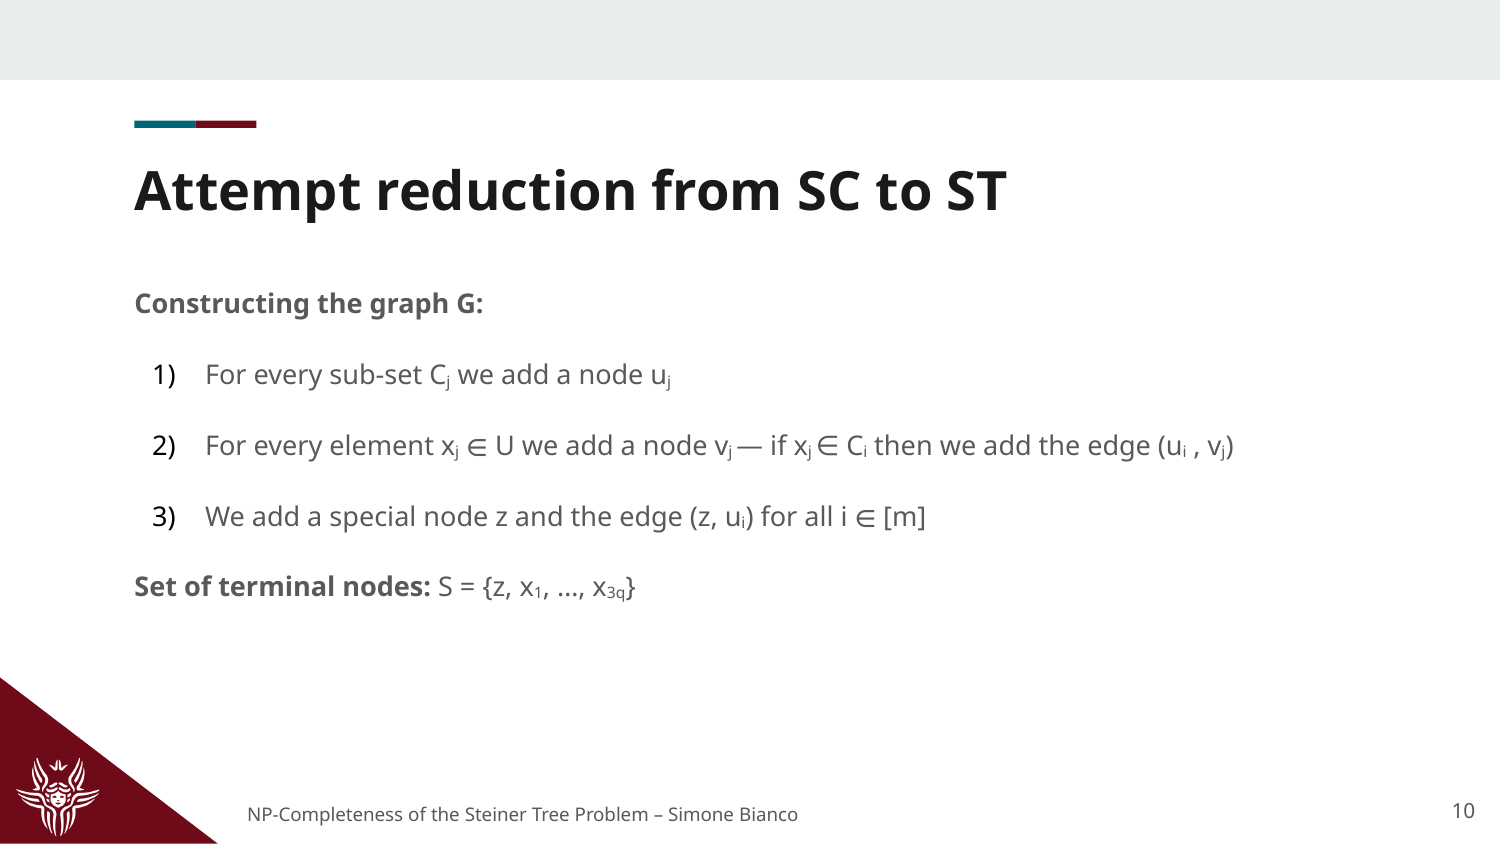

# Attempt reduction from SC to ST
Constructing the graph G:
For every sub-set Cj we add a node uj
For every element xj ∈ U we add a node vj — if xj ∈ Ci then we add the edge (ui , vj)
We add a special node z and the edge (z, ui) for all i ∈ [m]
Set of terminal nodes: S = {z, x1, …, x3q}
NP-Completeness of the Steiner Tree Problem – Simone Bianco